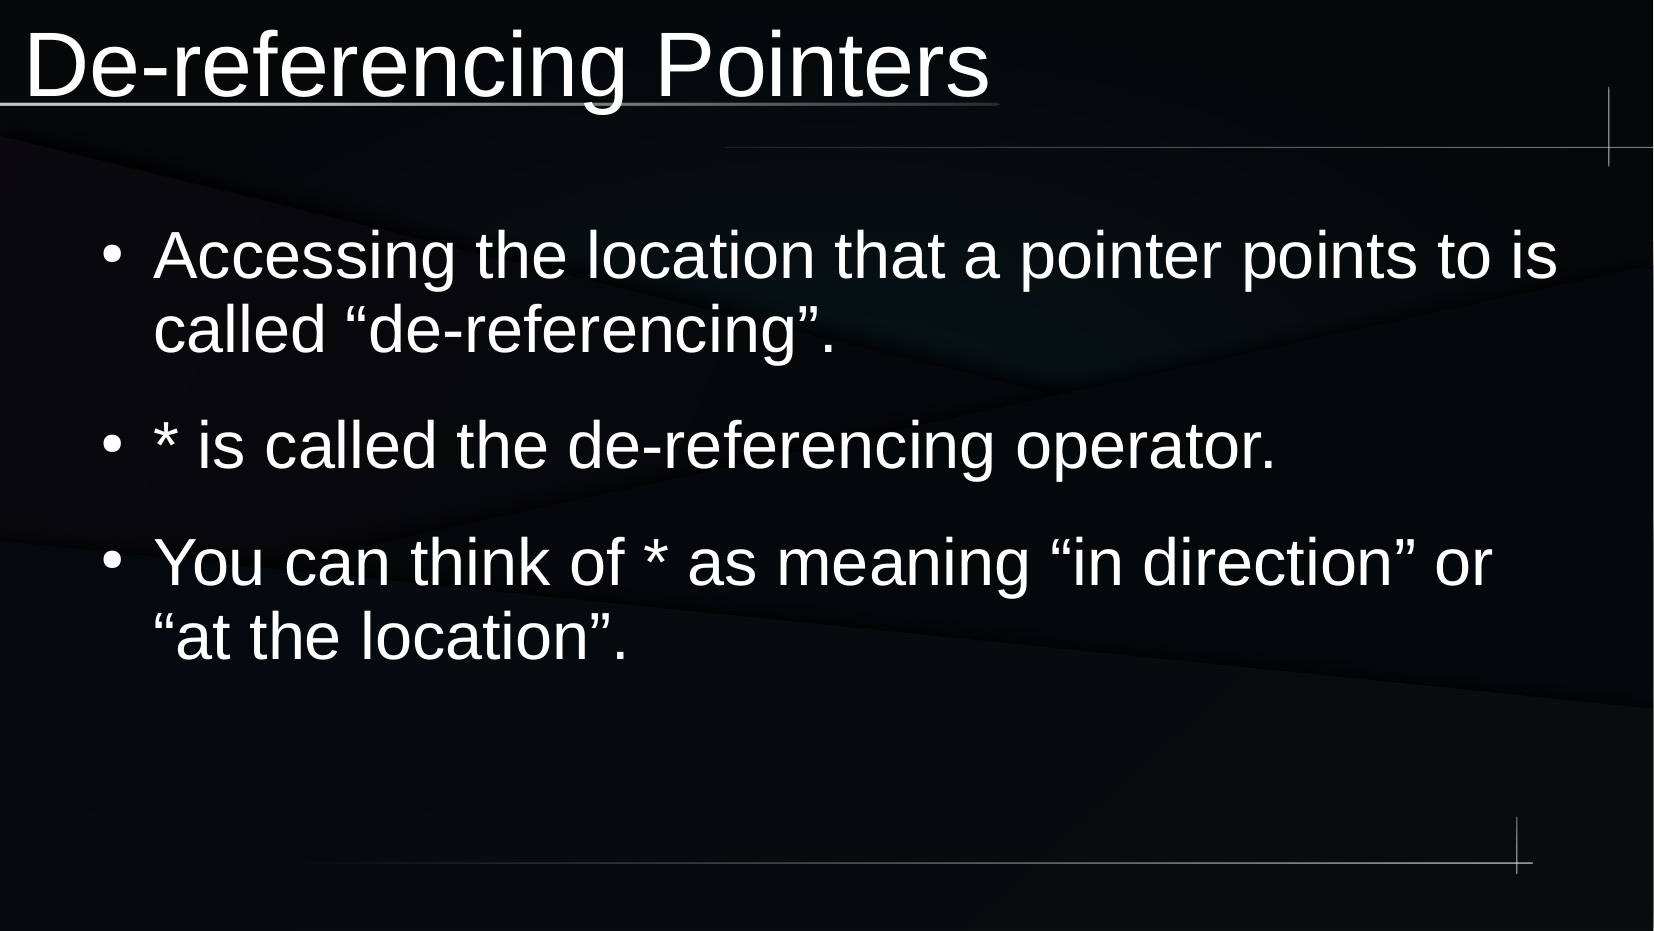

# De-referencing Pointers
Accessing the location that a pointer points to is called “de-referencing”.
* is called the de-referencing operator.
You can think of * as meaning “in direction” or “at the location”.